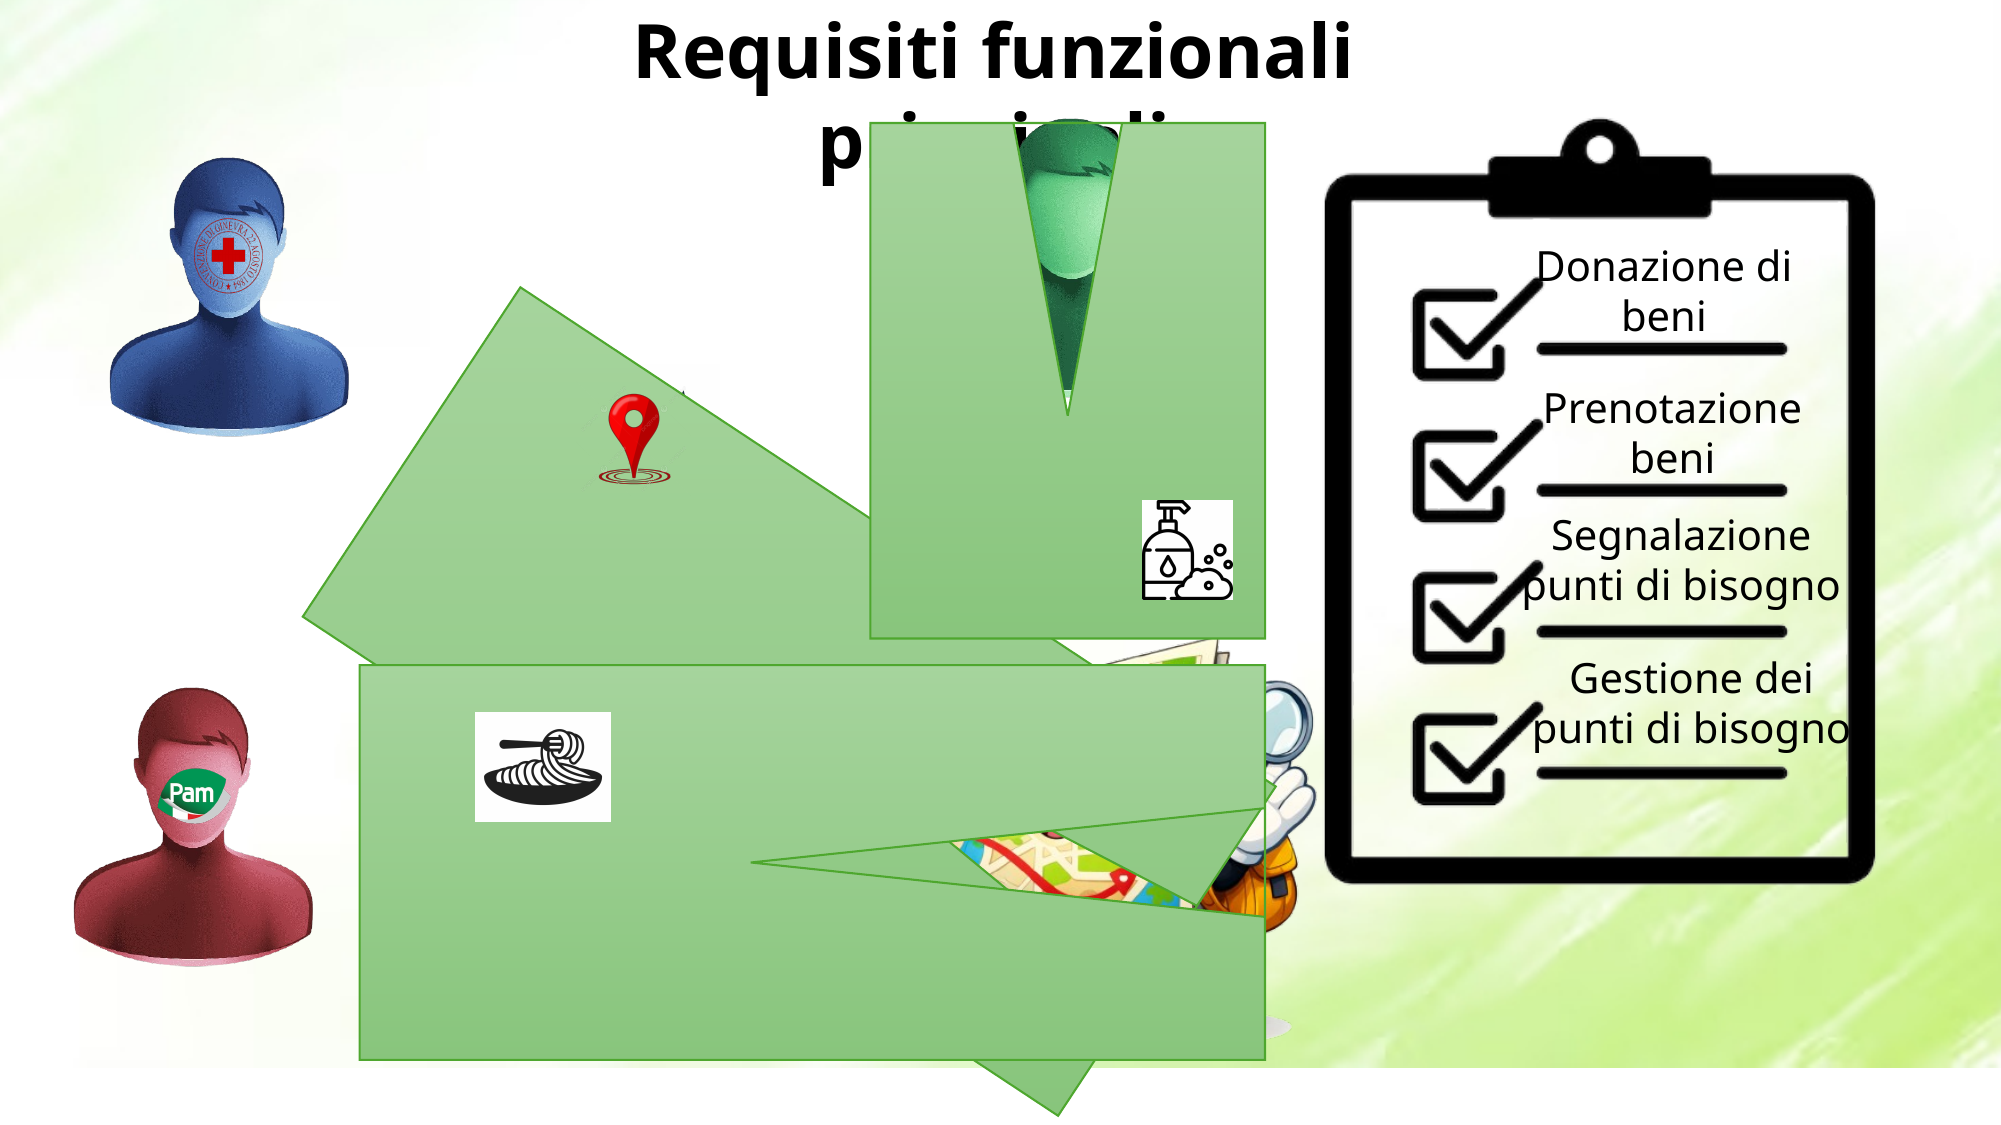

Requisiti funzionali principali
#
Donazione di beni
Prenotazione beni
Segnalazione punti di bisogno
Gestione dei punti di bisogno